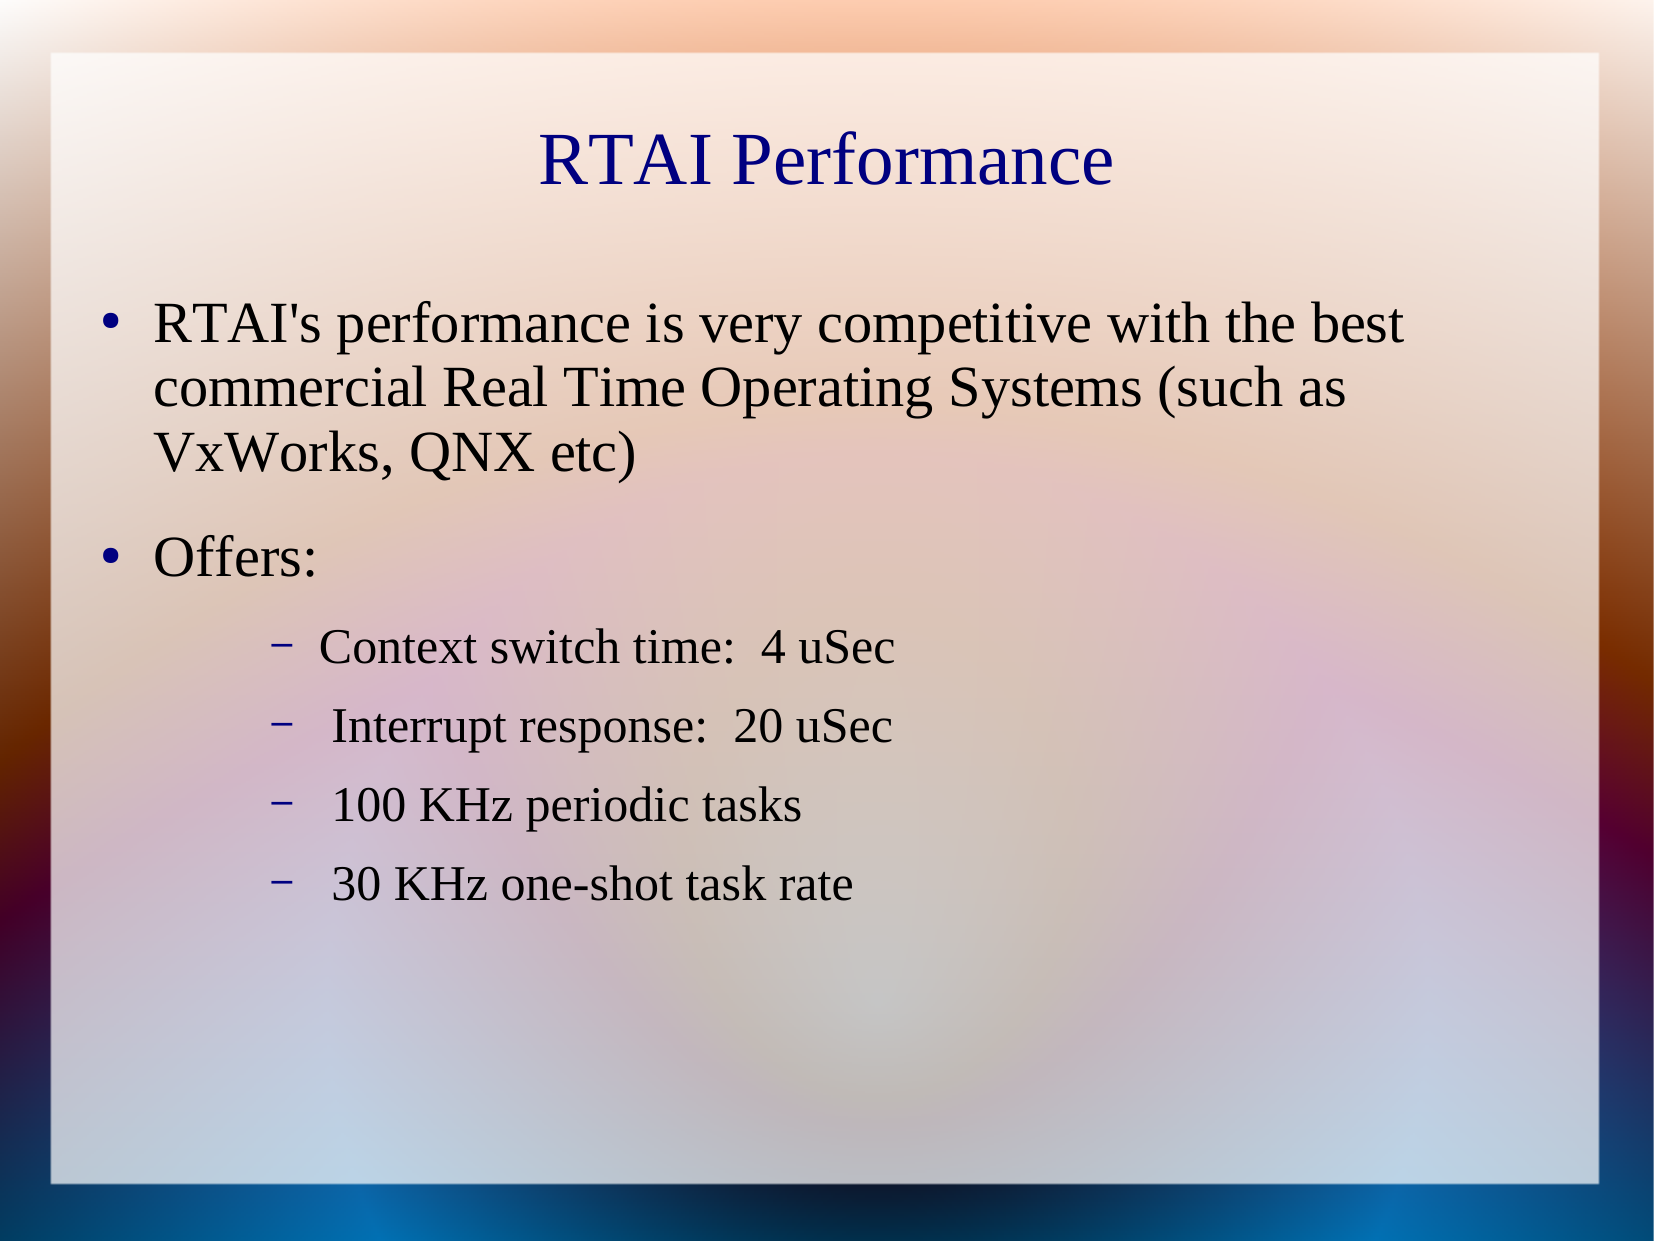

# RTAI Performance
RTAI's performance is very competitive with the best commercial Real Time Operating Systems (such as VxWorks, QNX etc)‏
Offers:
Context switch time: 4 uSec
 Interrupt response: 20 uSec
 100 KHz periodic tasks
 30 KHz one-shot task rate